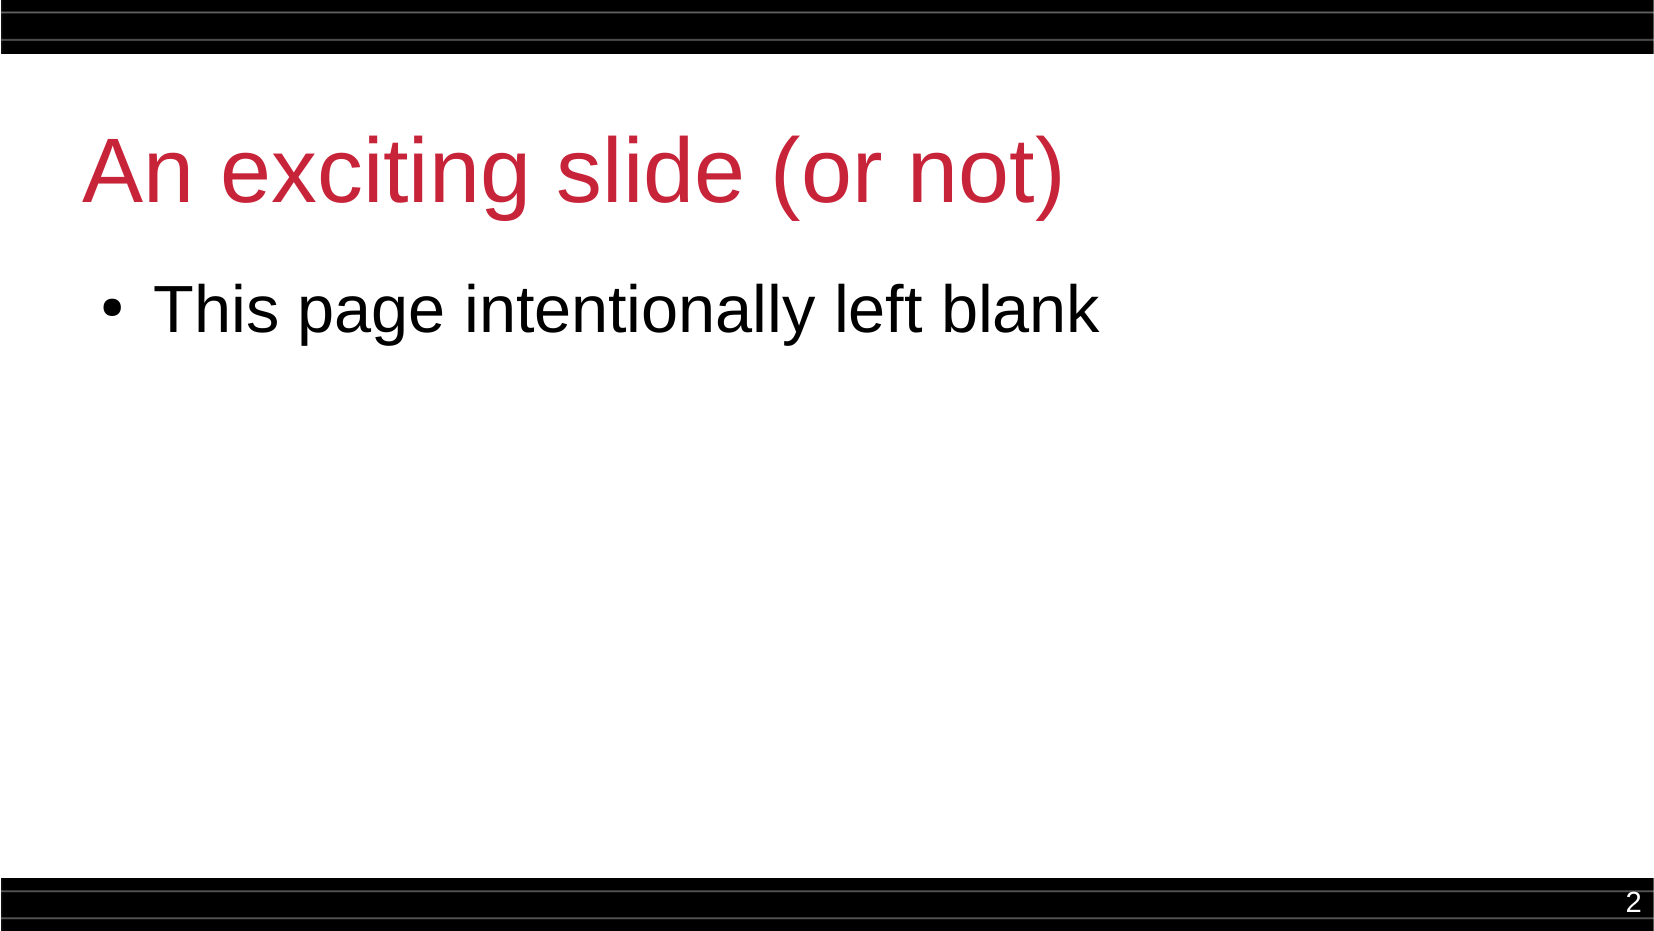

# An exciting slide (or not)
This page intentionally left blank